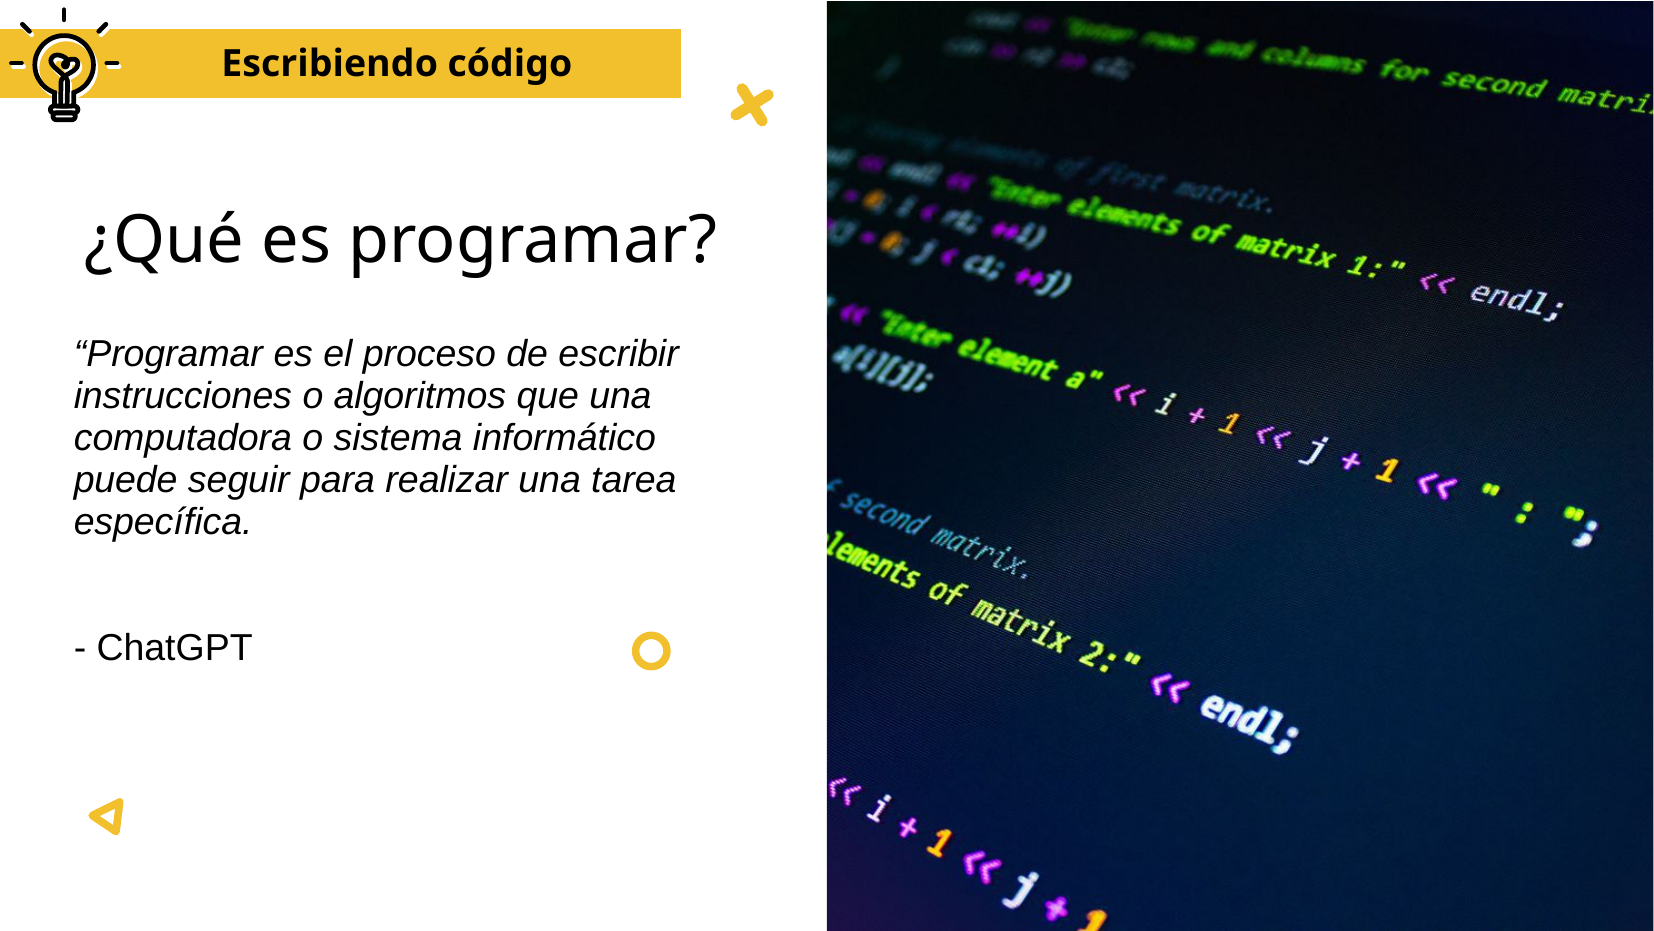

Escribiendo código
¿Qué es programar?
“Programar es el proceso de escribir instrucciones o algoritmos que una computadora o sistema informático puede seguir para realizar una tarea específica.
- ChatGPT